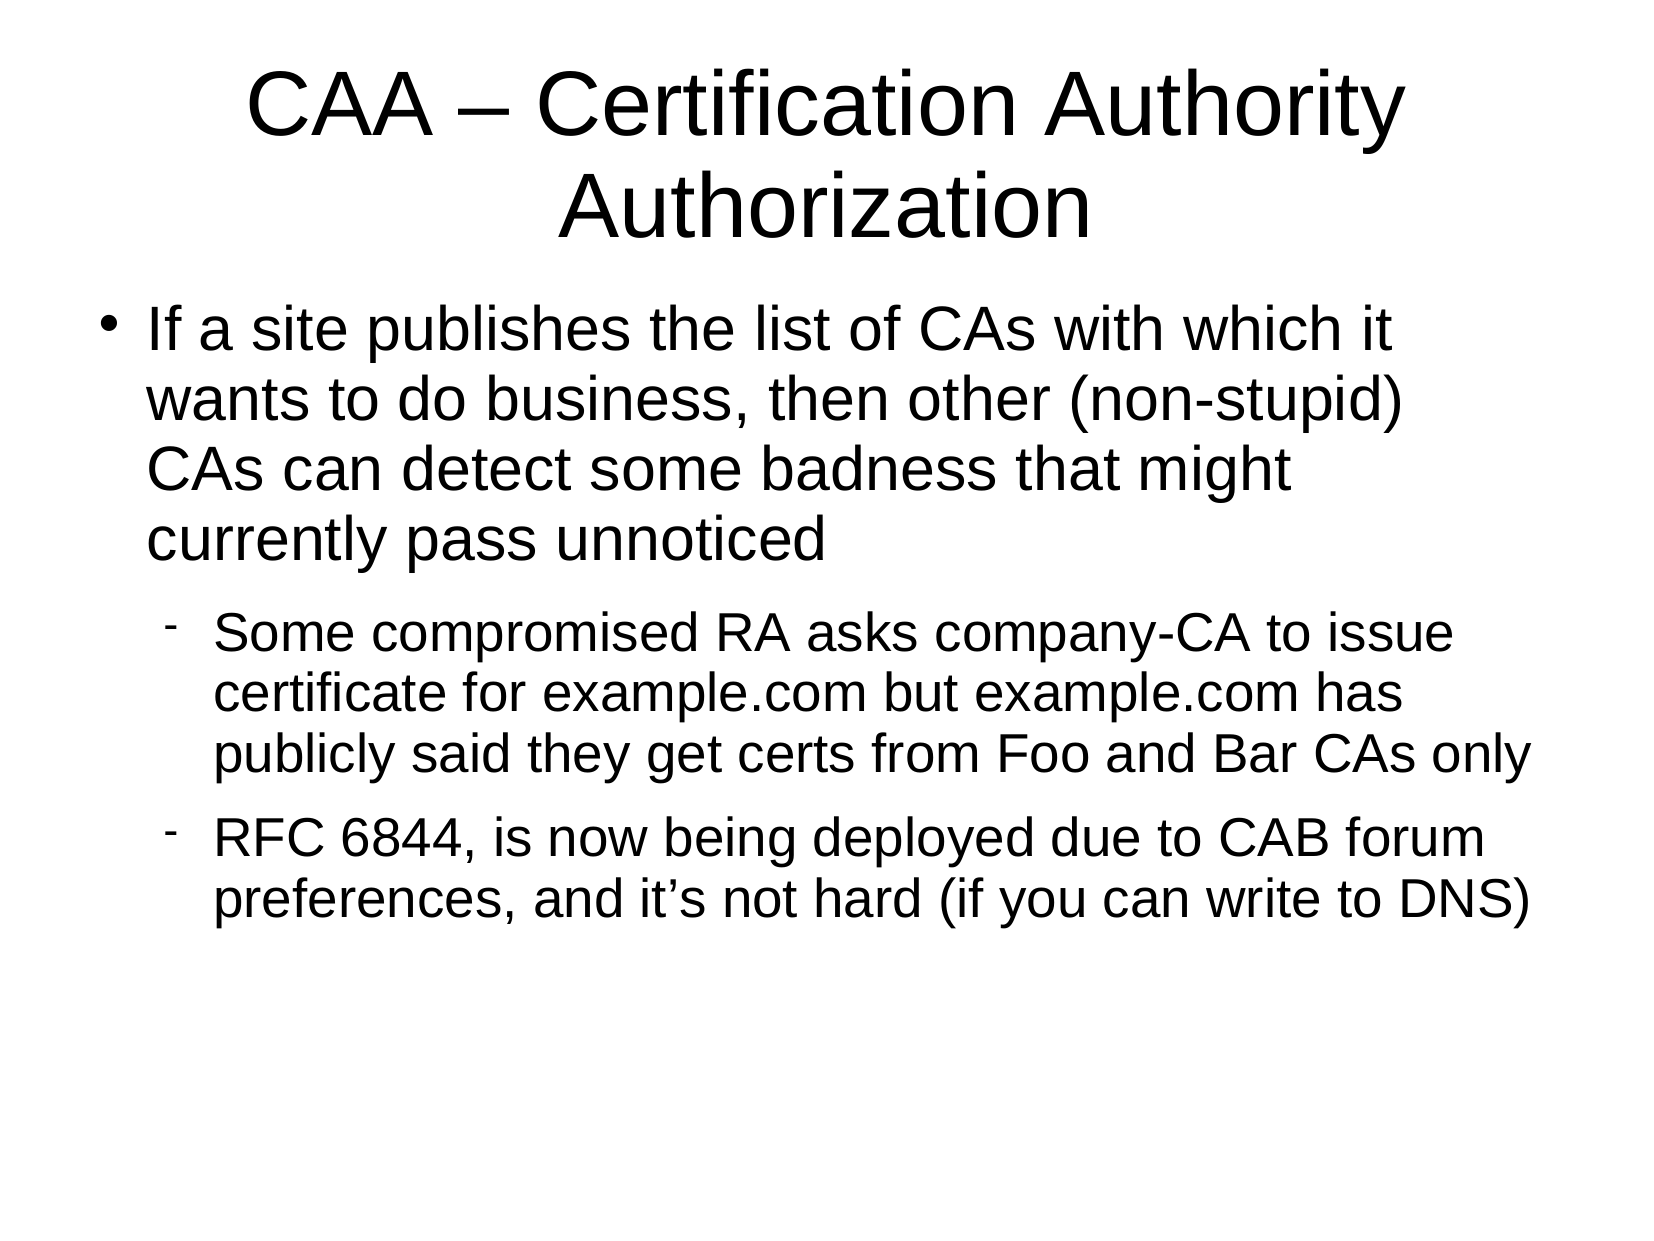

# CAA – Certification Authority Authorization
If a site publishes the list of CAs with which it wants to do business, then other (non-stupid) CAs can detect some badness that might currently pass unnoticed
Some compromised RA asks company-CA to issue certificate for example.com but example.com has publicly said they get certs from Foo and Bar CAs only
RFC 6844, is now being deployed due to CAB forum preferences, and it’s not hard (if you can write to DNS)